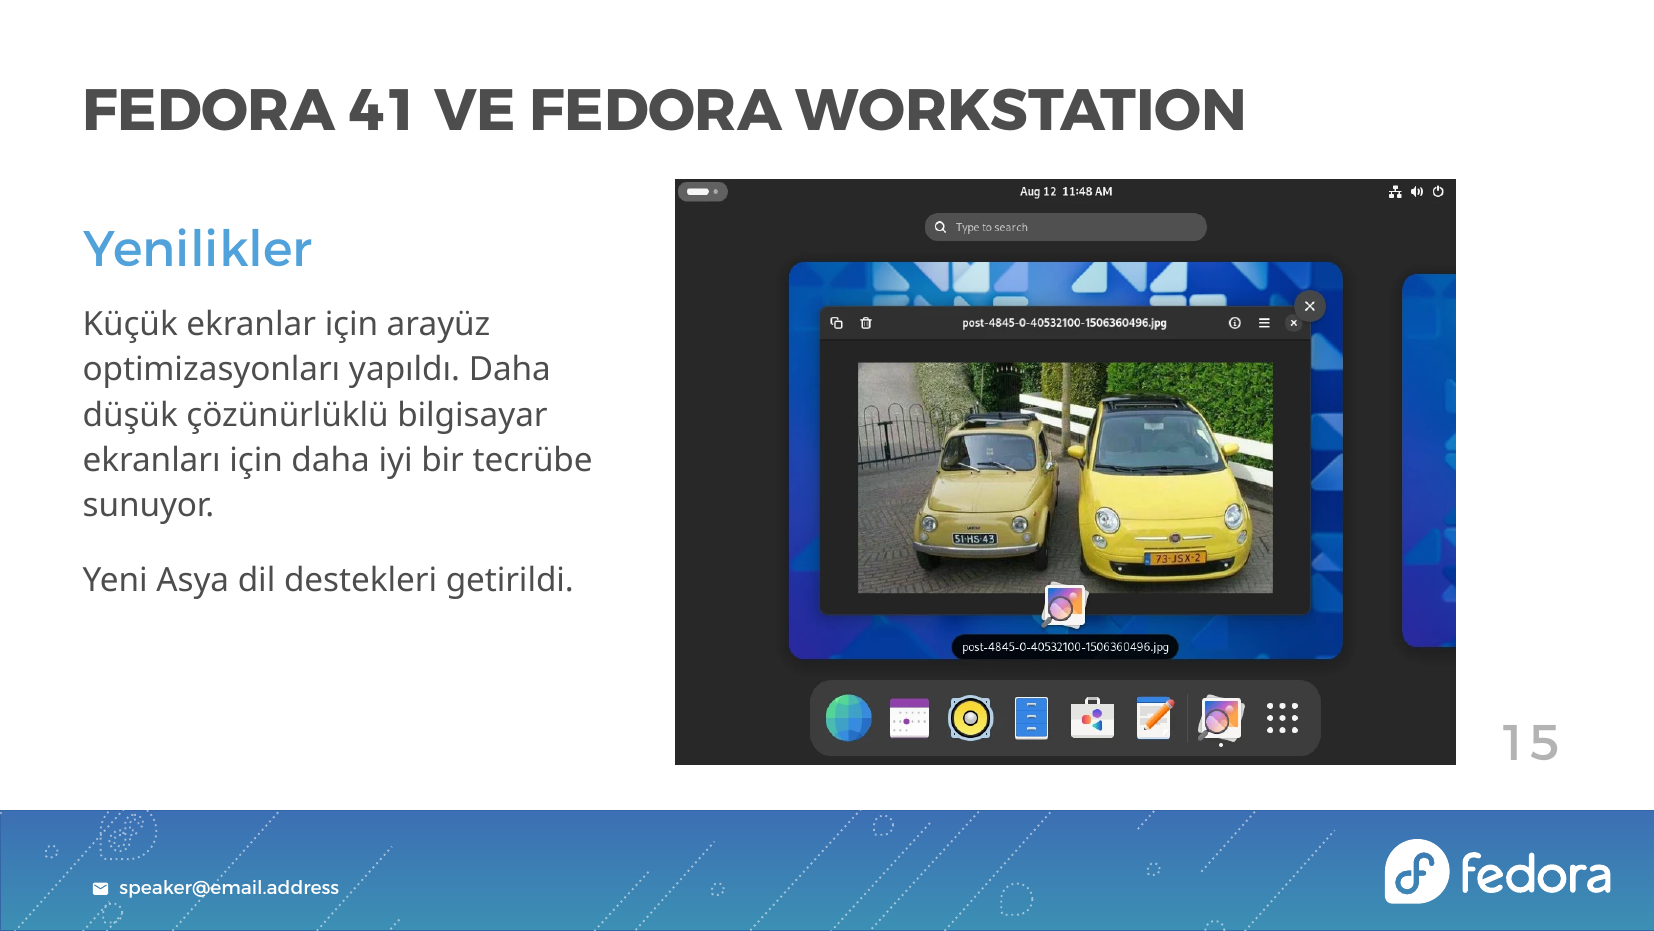

# Fedora 41 ve fedora WORKSTATION
Yenilikler
Küçük ekranlar için arayüz optimizasyonları yapıldı. Daha düşük çözünürlüklü bilgisayar ekranları için daha iyi bir tecrübe sunuyor.
Yeni Asya dil destekleri getirildi.
15